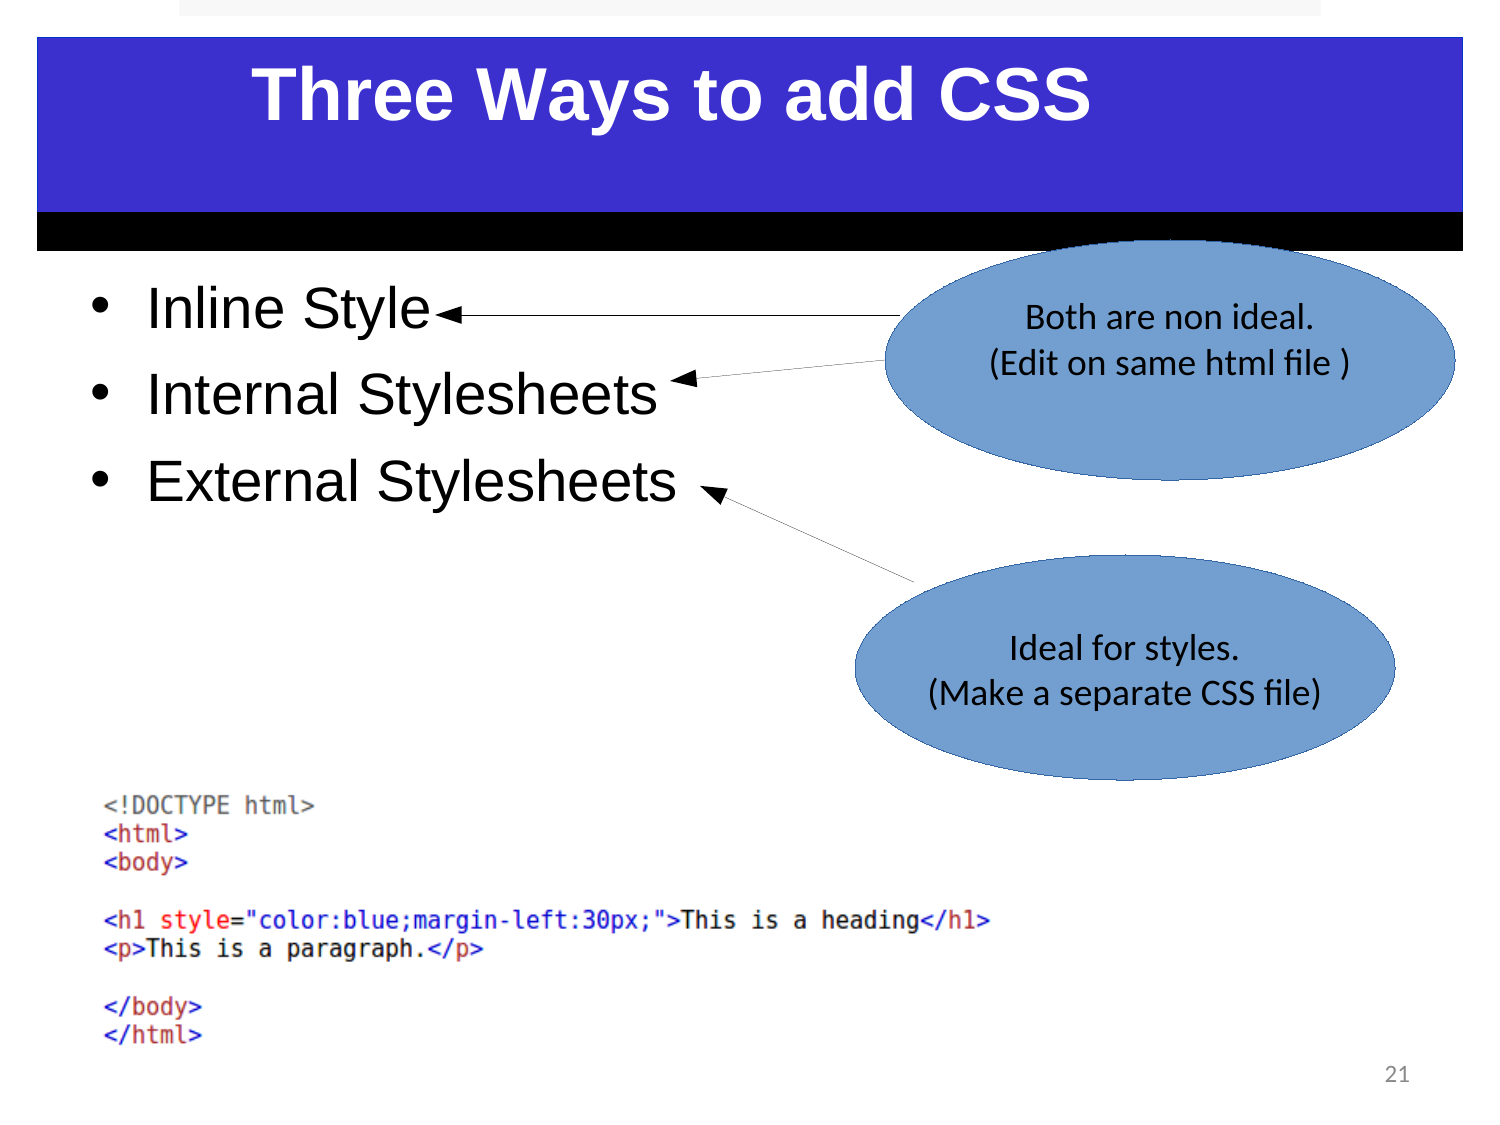

Three Ways to add CSS
Both are non ideal.
(Edit on same html file )
# Inline Style
Internal Stylesheets
External Stylesheets
Ideal for styles.
(Make a separate CSS file)